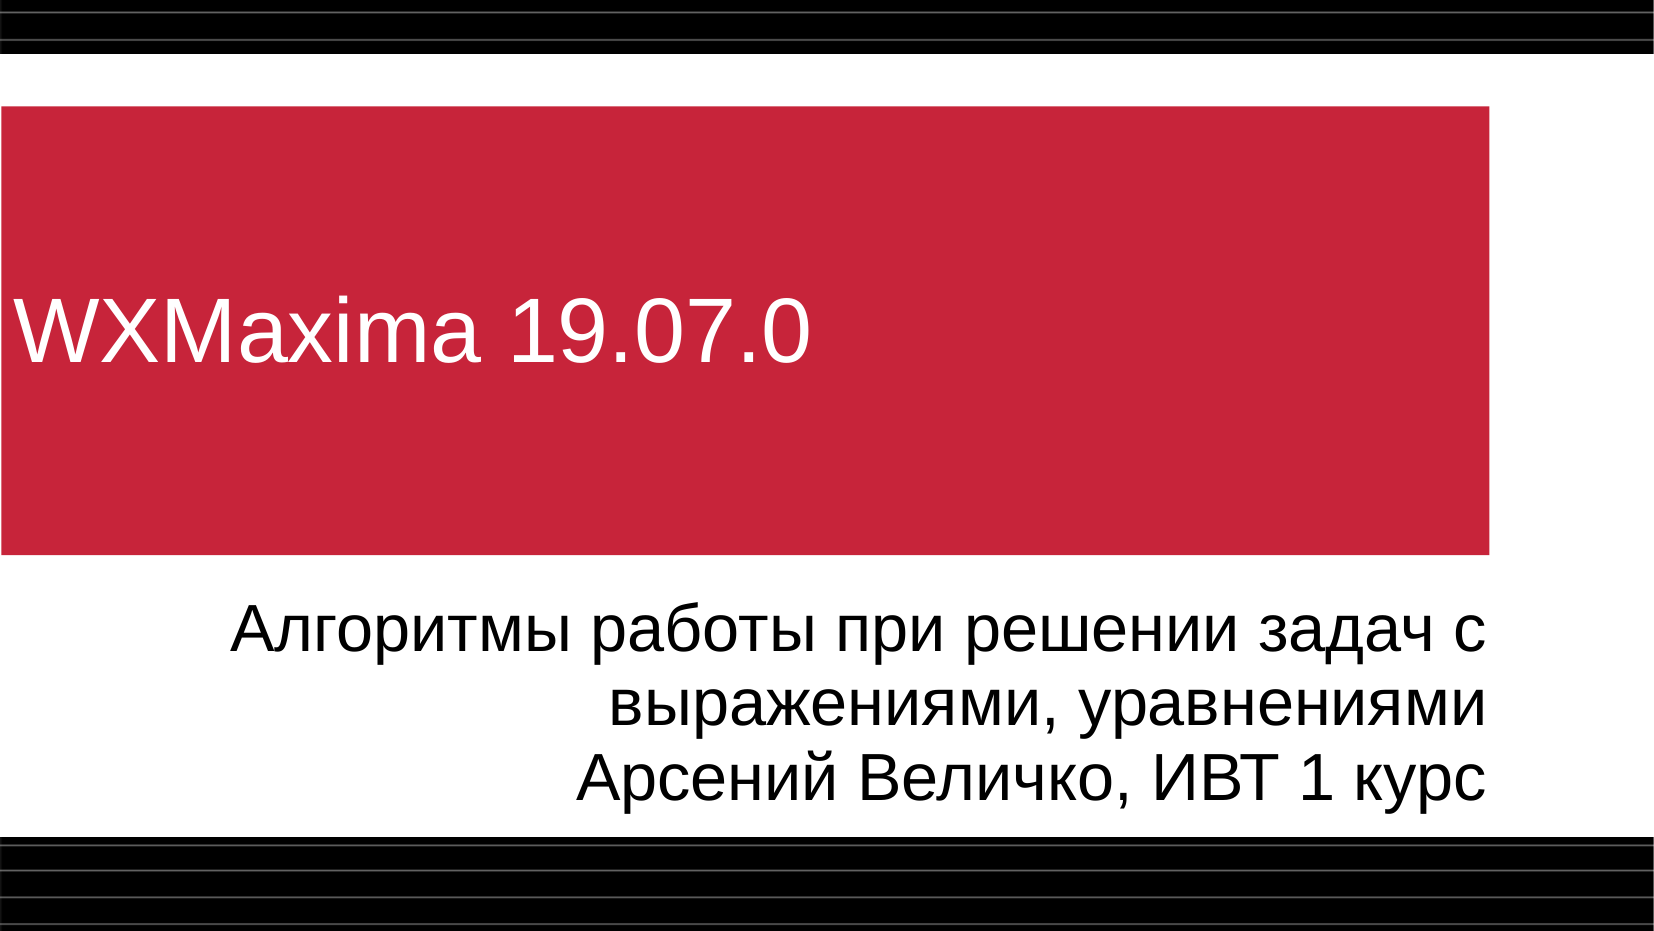

# WXMaxima 19.07.0
Алгоритмы работы при решении задач с выражениями, уравнениями
Арсений Величко, ИВТ 1 курс